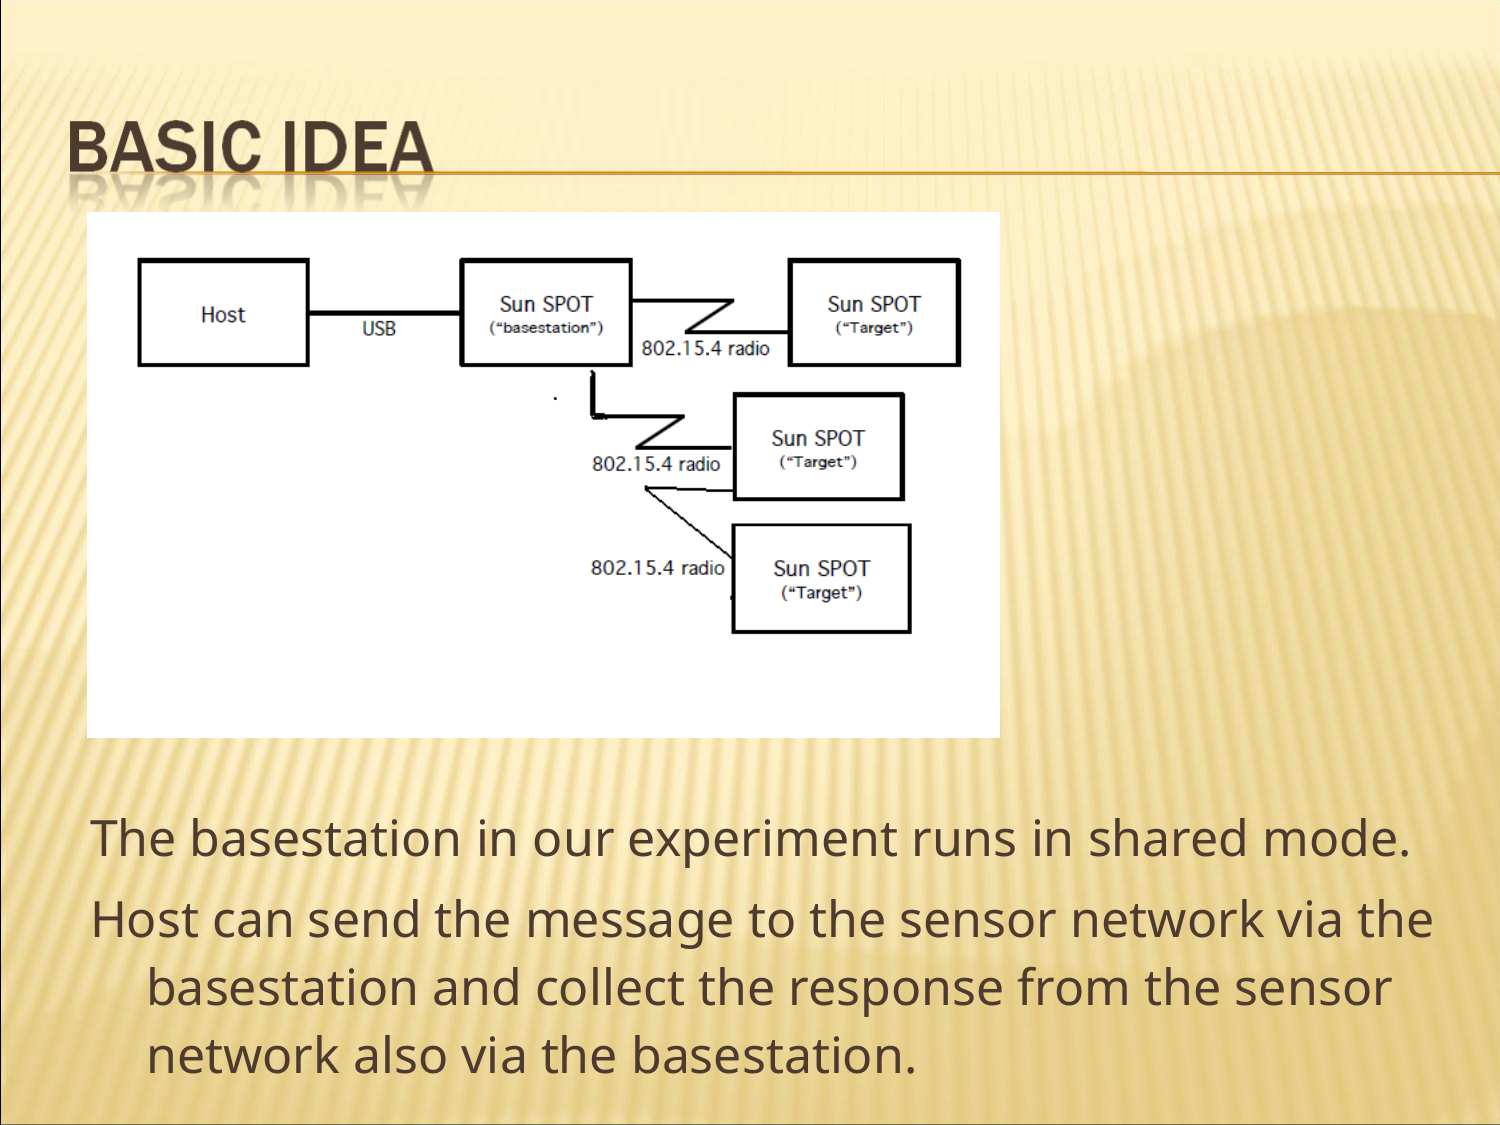

# The basestation in our experiment runs in shared mode.
Host can send the message to the sensor network via the basestation and collect the response from the sensor network also via the basestation.